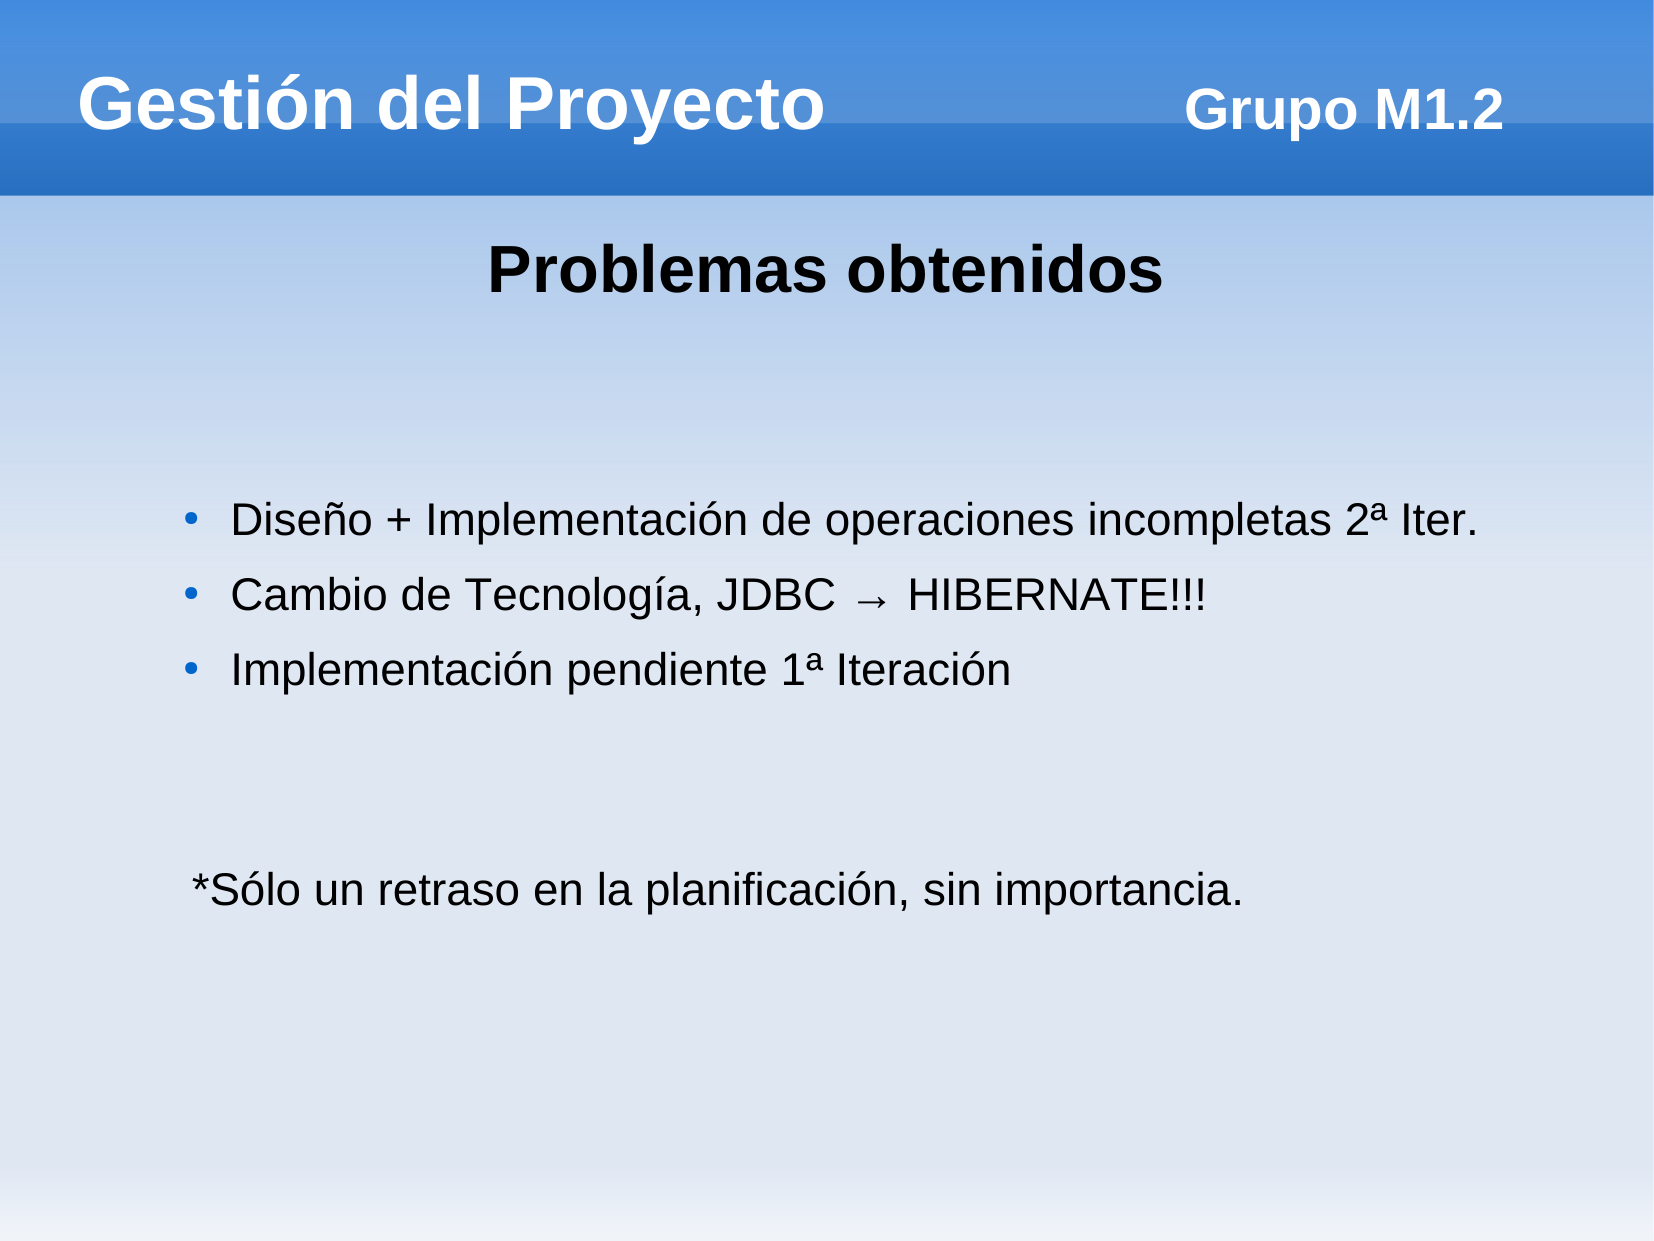

Gestión del Proyecto					Grupo M1.2
Problemas obtenidos
# Diseño + Implementación de operaciones incompletas 2ª Iter.
Cambio de Tecnología, JDBC → HIBERNATE!!!
Implementación pendiente 1ª Iteración
*Sólo un retraso en la planificación, sin importancia.